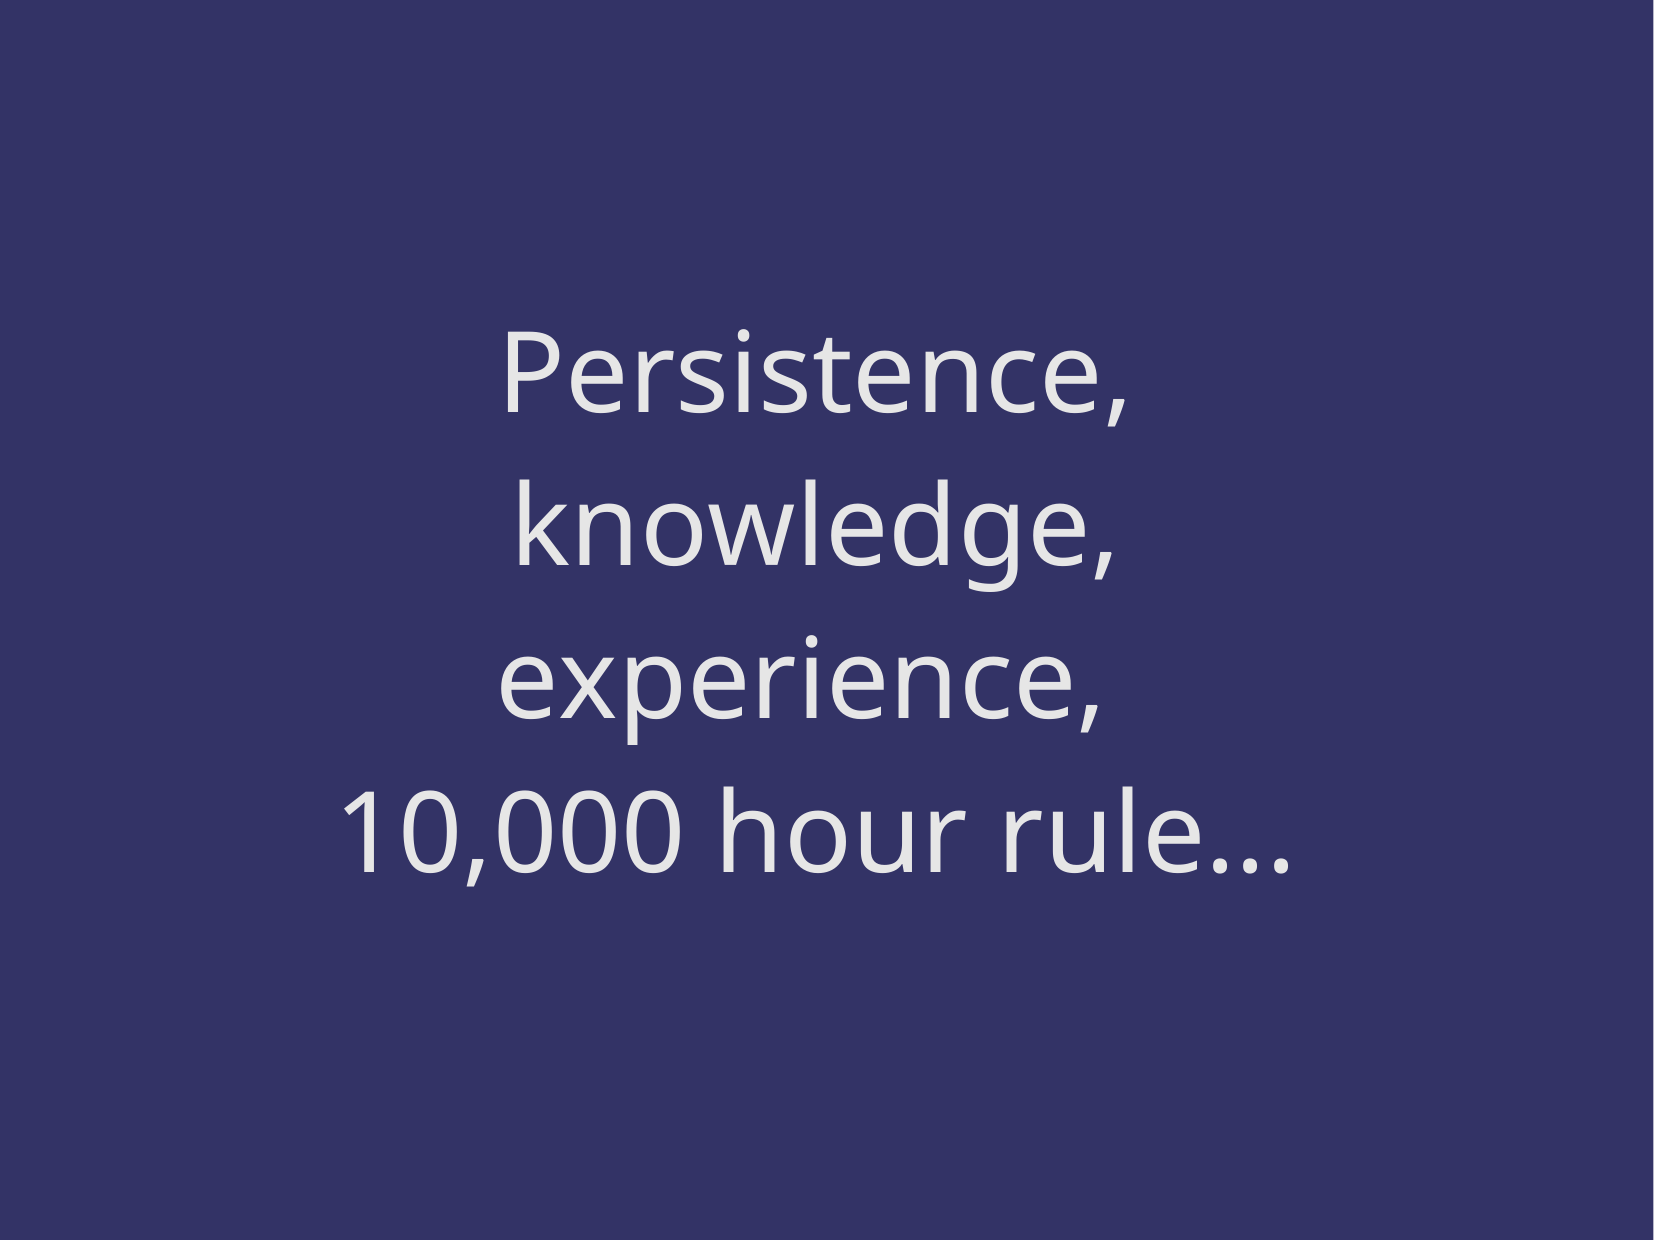

# Persistence, knowledge, experience, 10,000 hour rule...